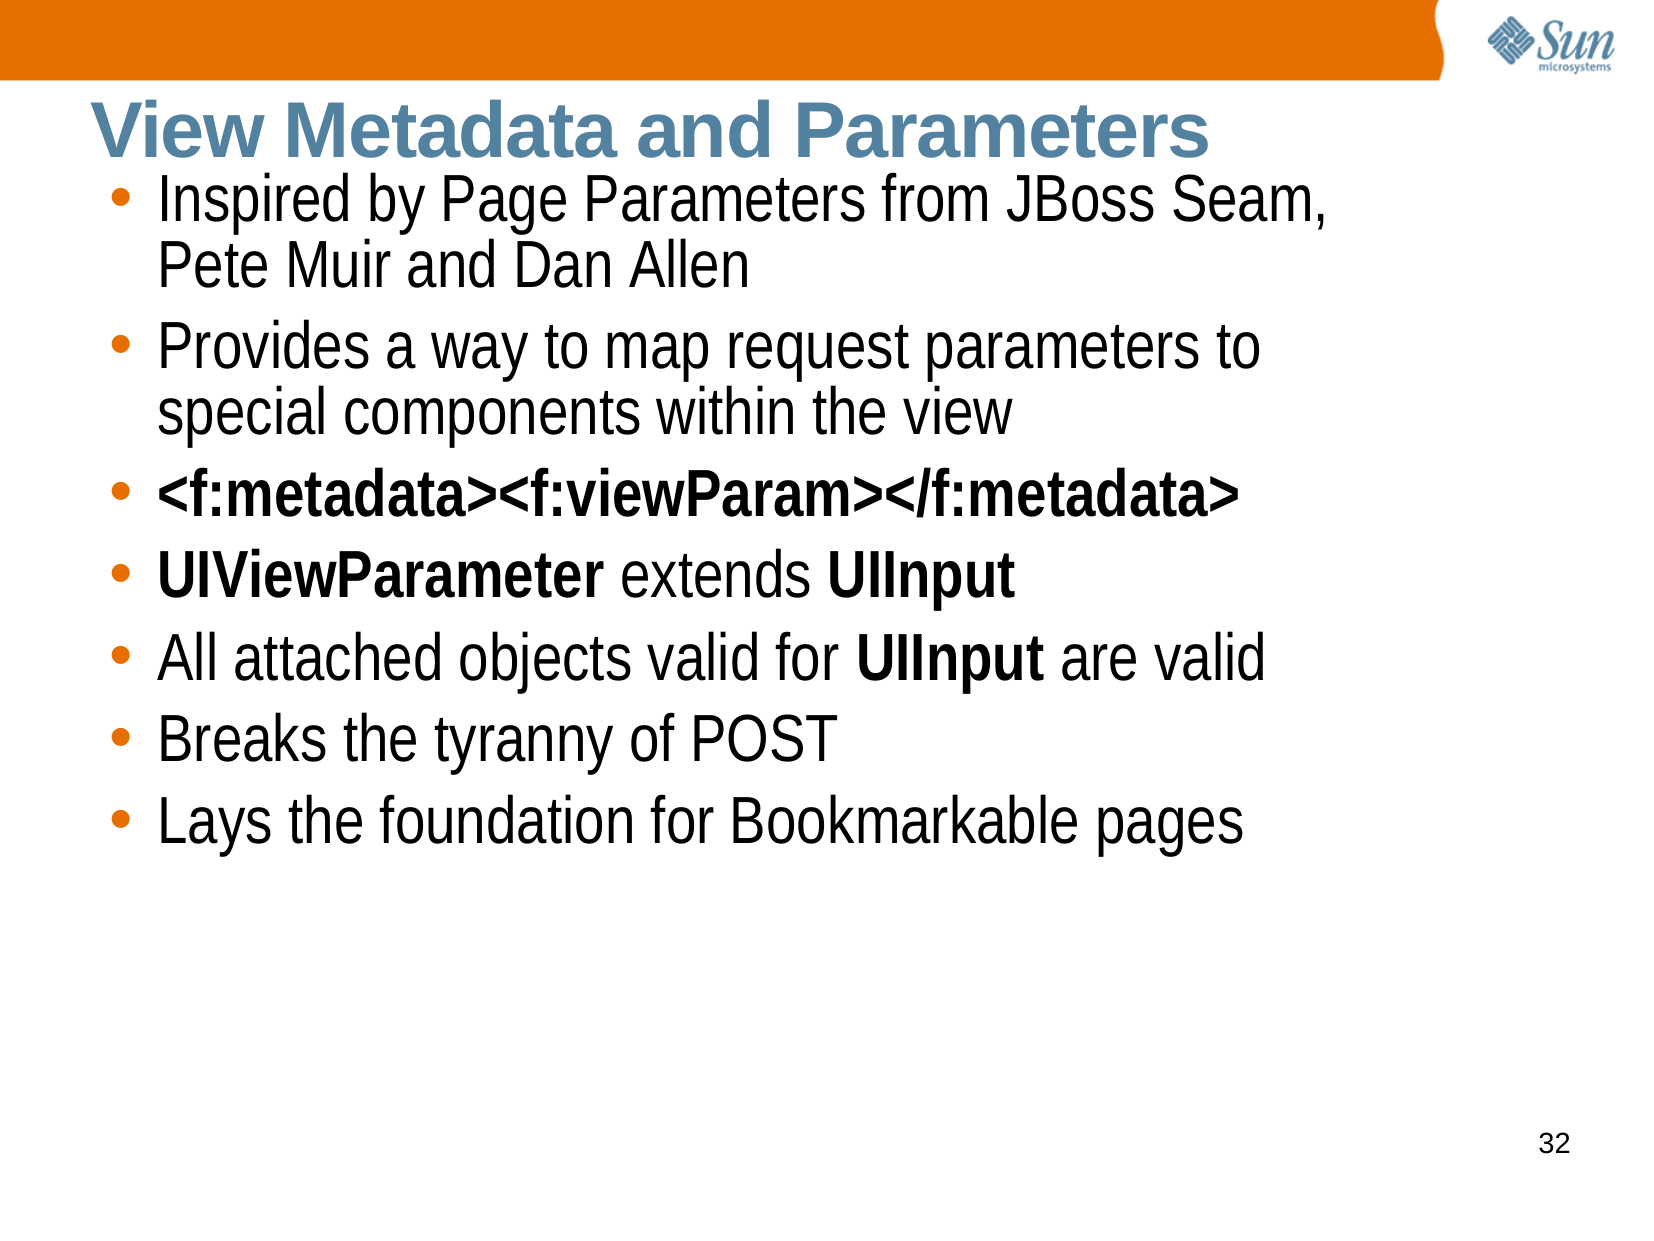

# View Metadata and Parameters
Inspired by Page Parameters from JBoss Seam, Pete Muir and Dan Allen
Provides a way to map request parameters to special components within the view
<f:metadata><f:viewParam></f:metadata>
UIViewParameter extends UIInput
All attached objects valid for UIInput are valid
Breaks the tyranny of POST
Lays the foundation for Bookmarkable pages
32